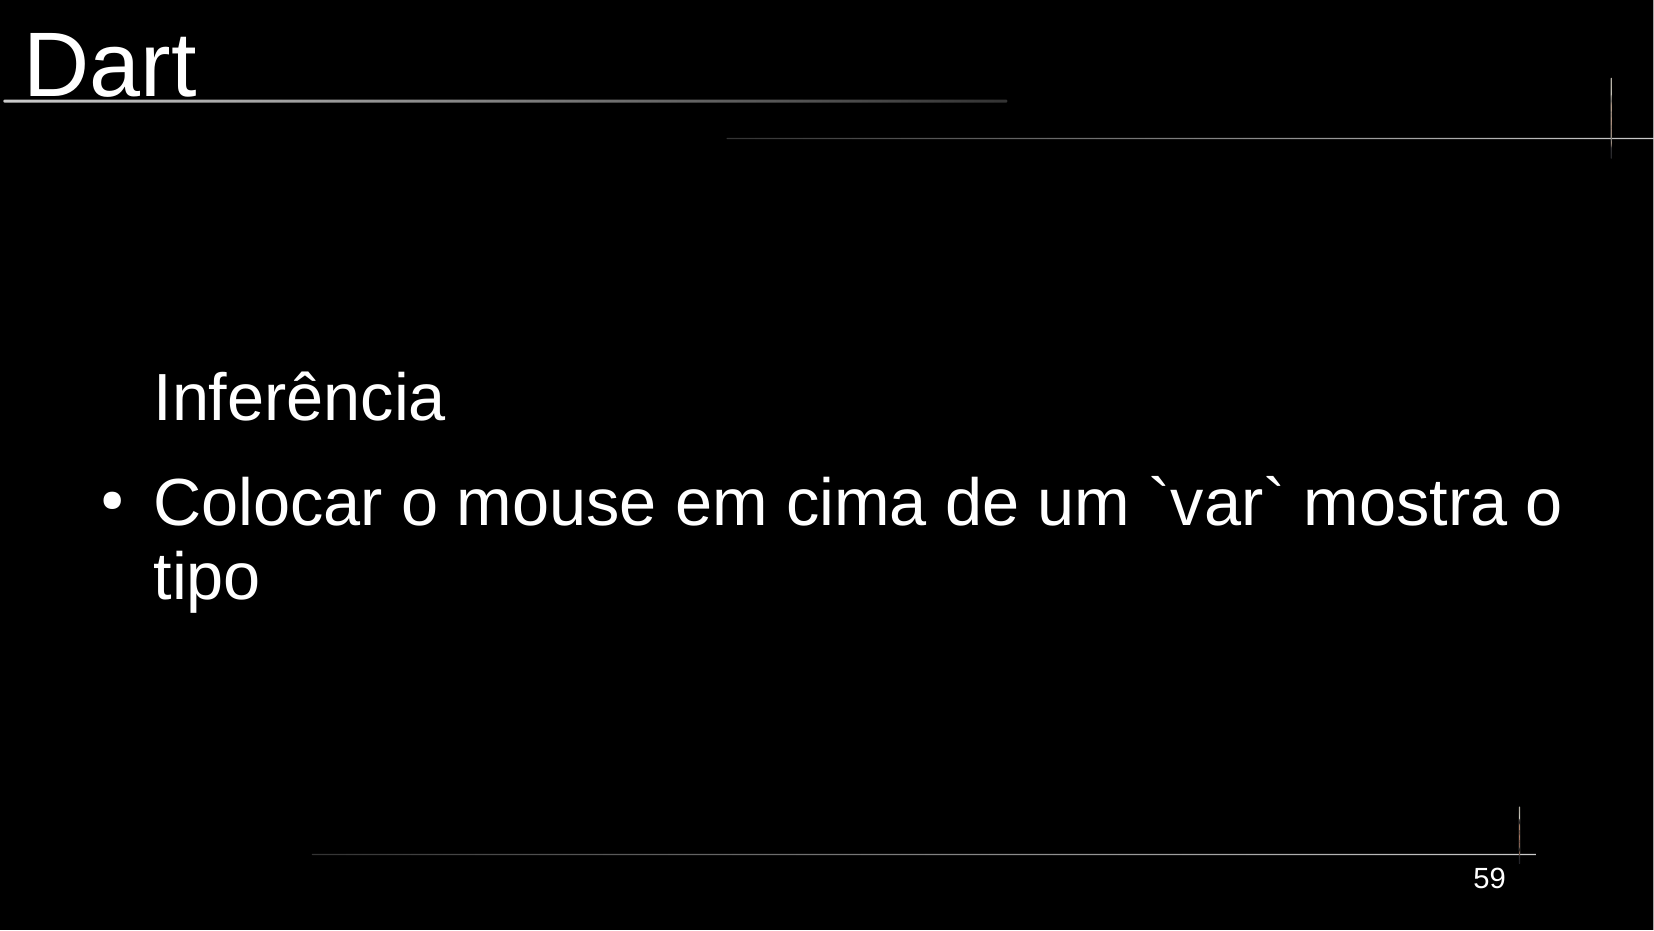

# Dart
Inferência
Colocar o mouse em cima de um `var` mostra o tipo
59